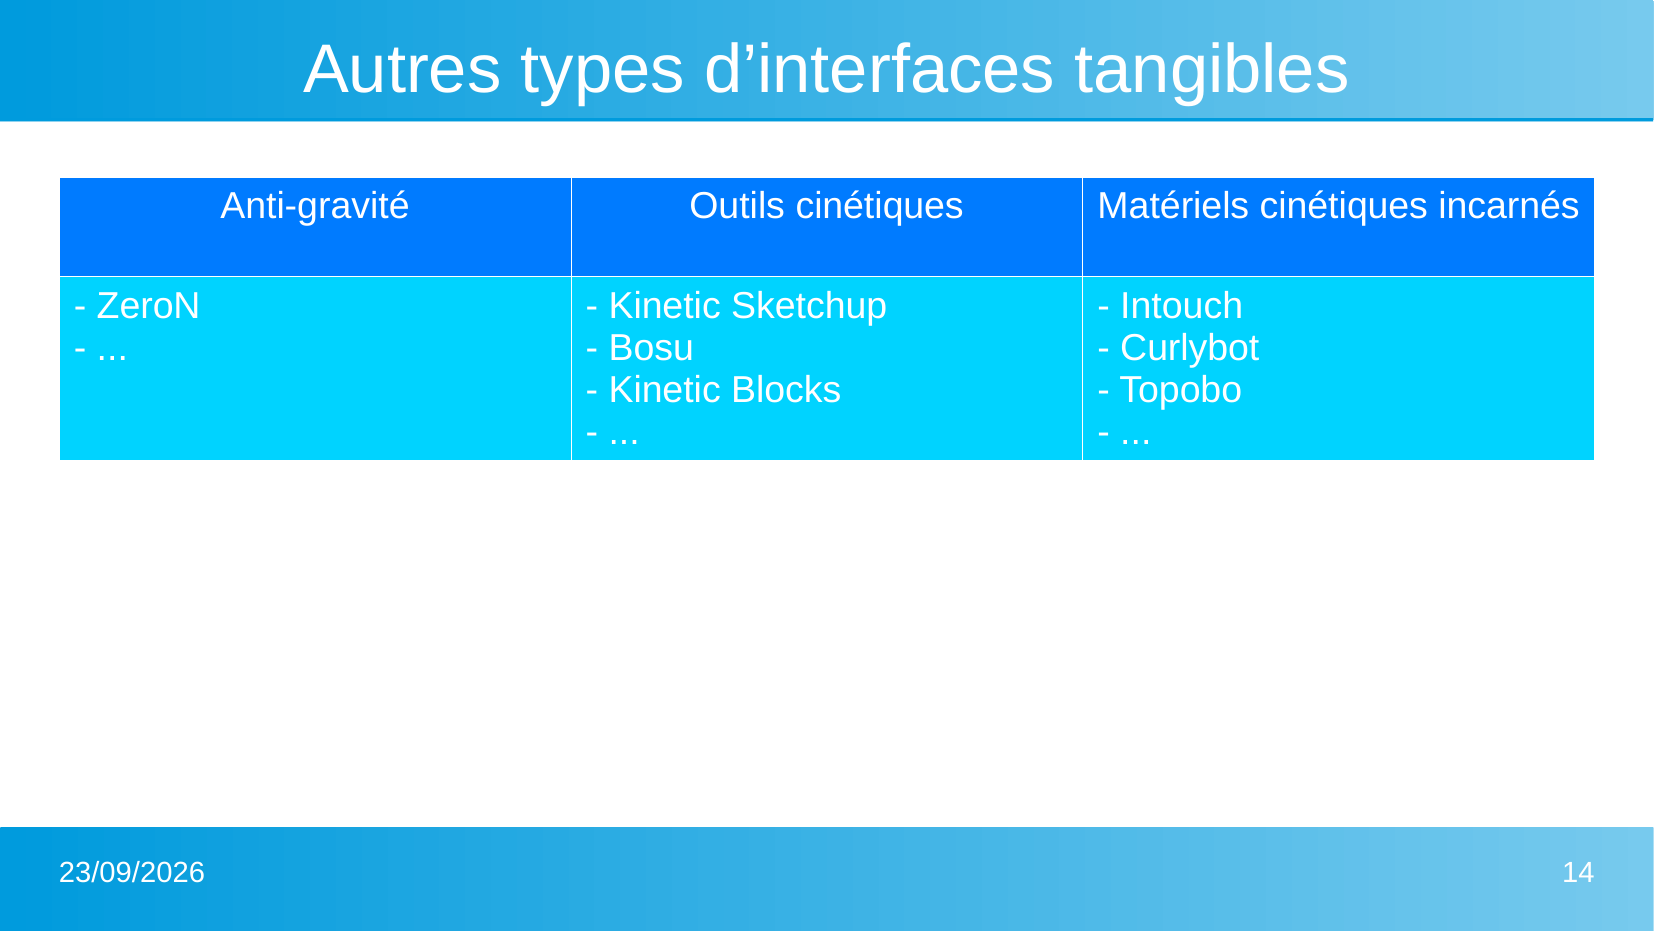

# Autres types d’interfaces tangibles
| Anti-gravité | Outils cinétiques | Matériels cinétiques incarnés |
| --- | --- | --- |
| - ZeroN - ... | - Kinetic Sketchup - Bosu - Kinetic Blocks - ... | - Intouch - Curlybot - Topobo - ... |
14